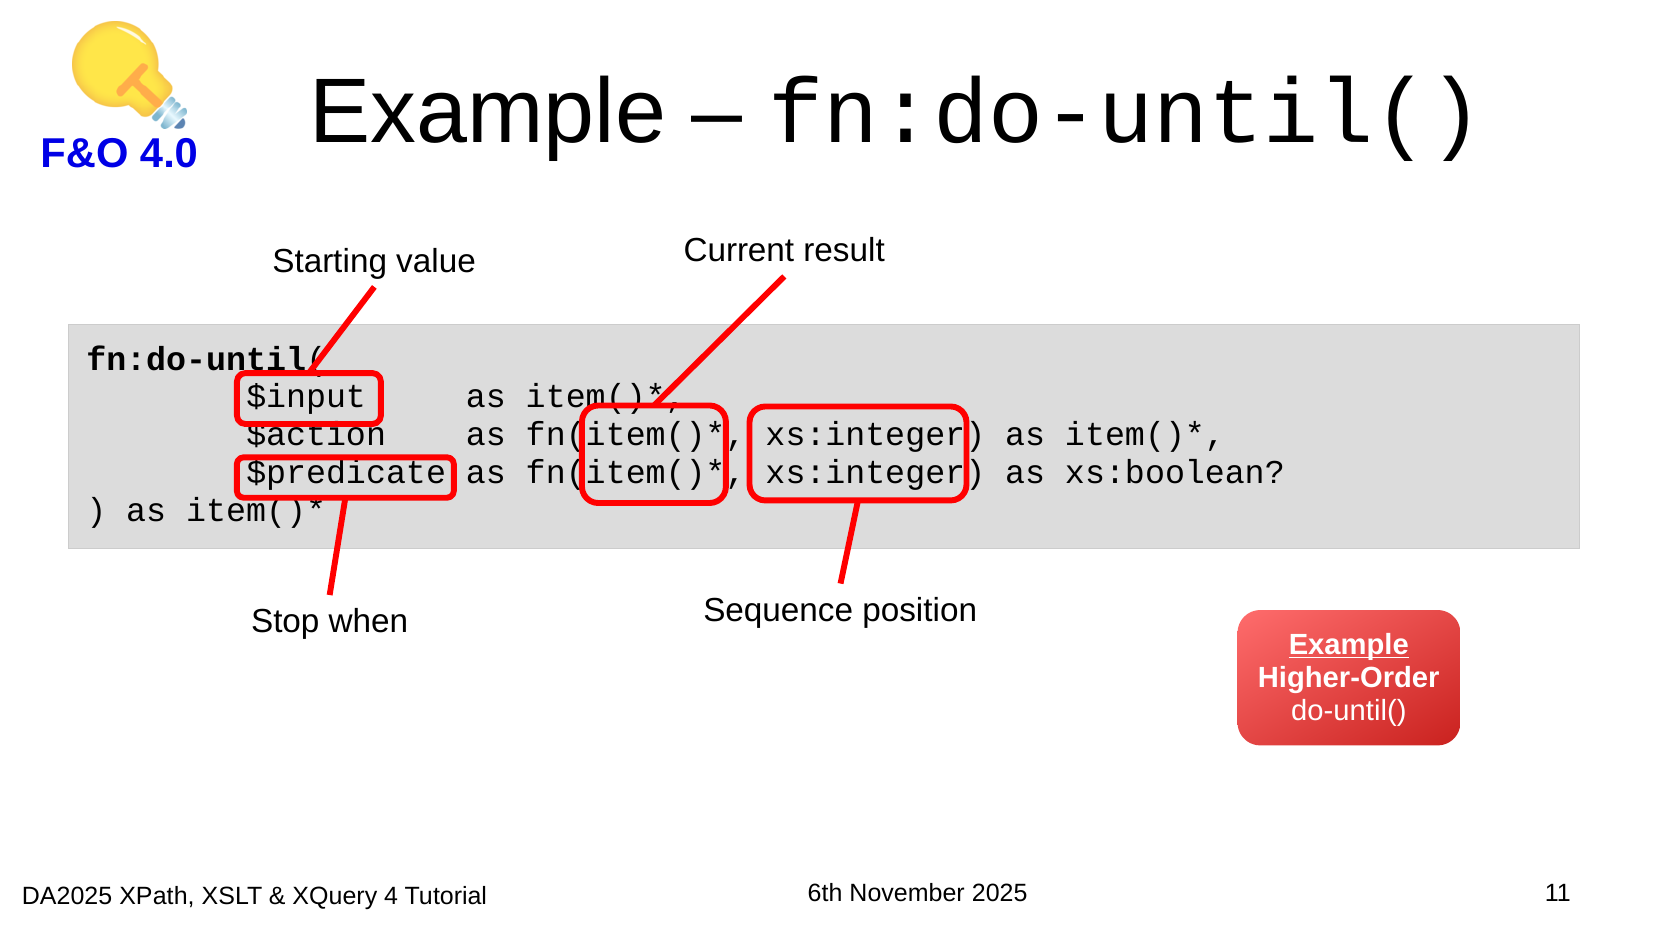

# Example – fn:do-until()
Current result
Starting value
fn:do-until(
 $input as item()*,
 $action as fn(item()*, xs:integer) as item()*,
 $predicate as fn(item()*, xs:integer) as xs:boolean?
) as item()*
Sequence position
Stop when
Example
Higher-Order
do-until()
11
6th November 2025
DA2025 XPath, XSLT & XQuery 4 Tutorial